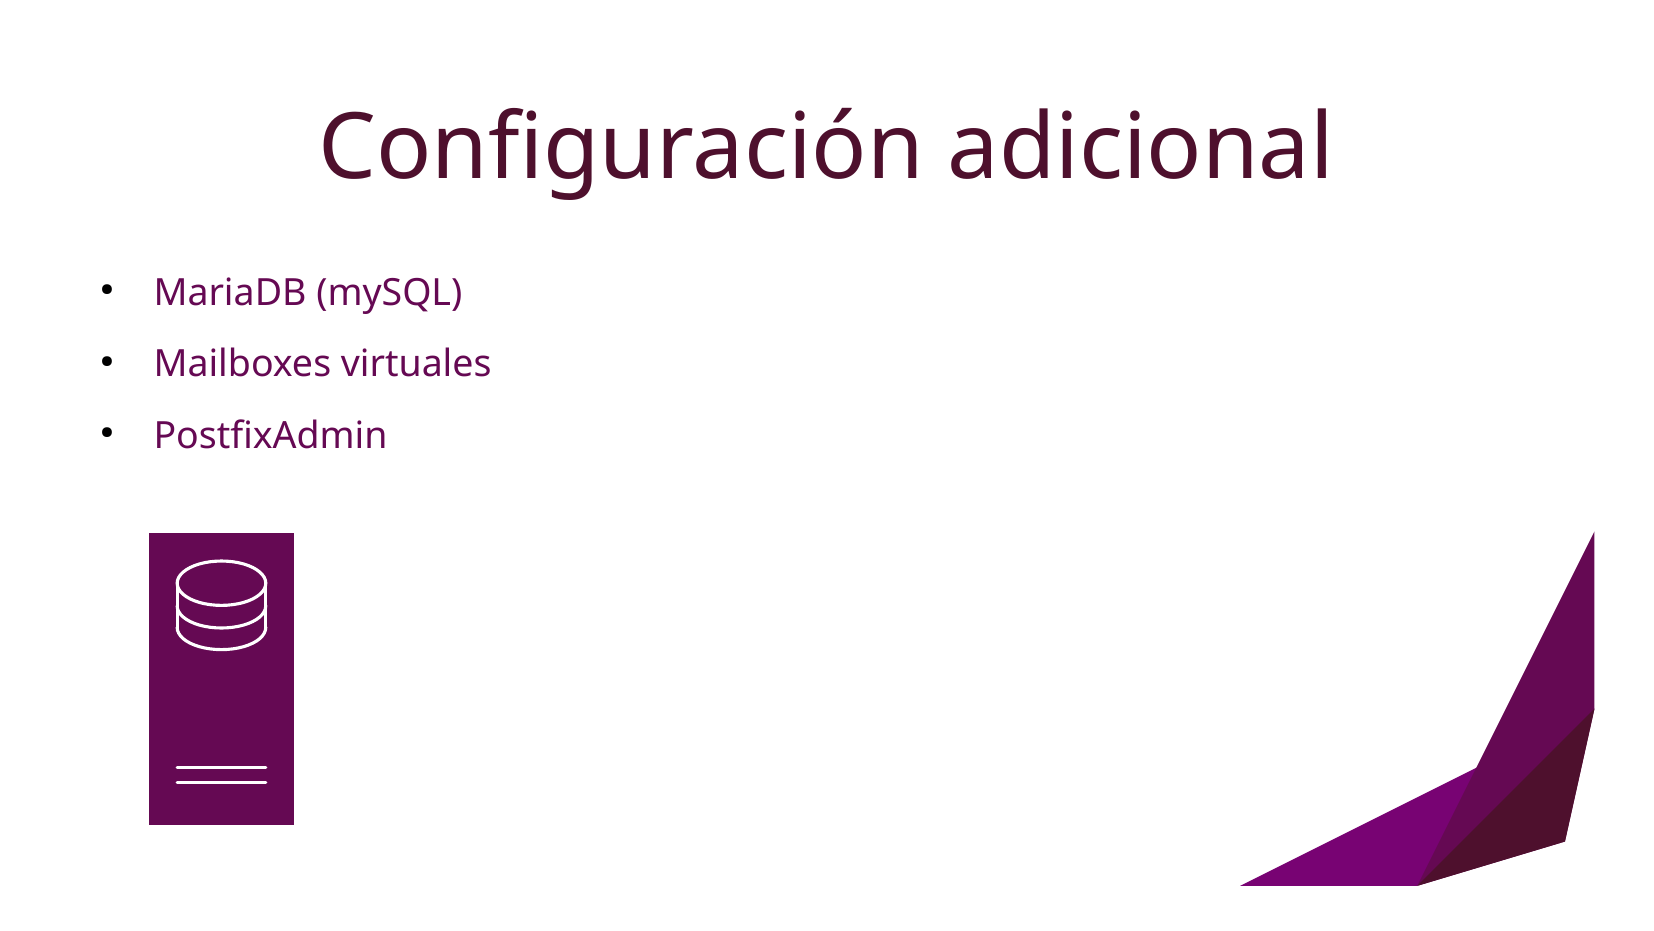

# Configuración adicional
MariaDB (mySQL)
Mailboxes virtuales
PostfixAdmin